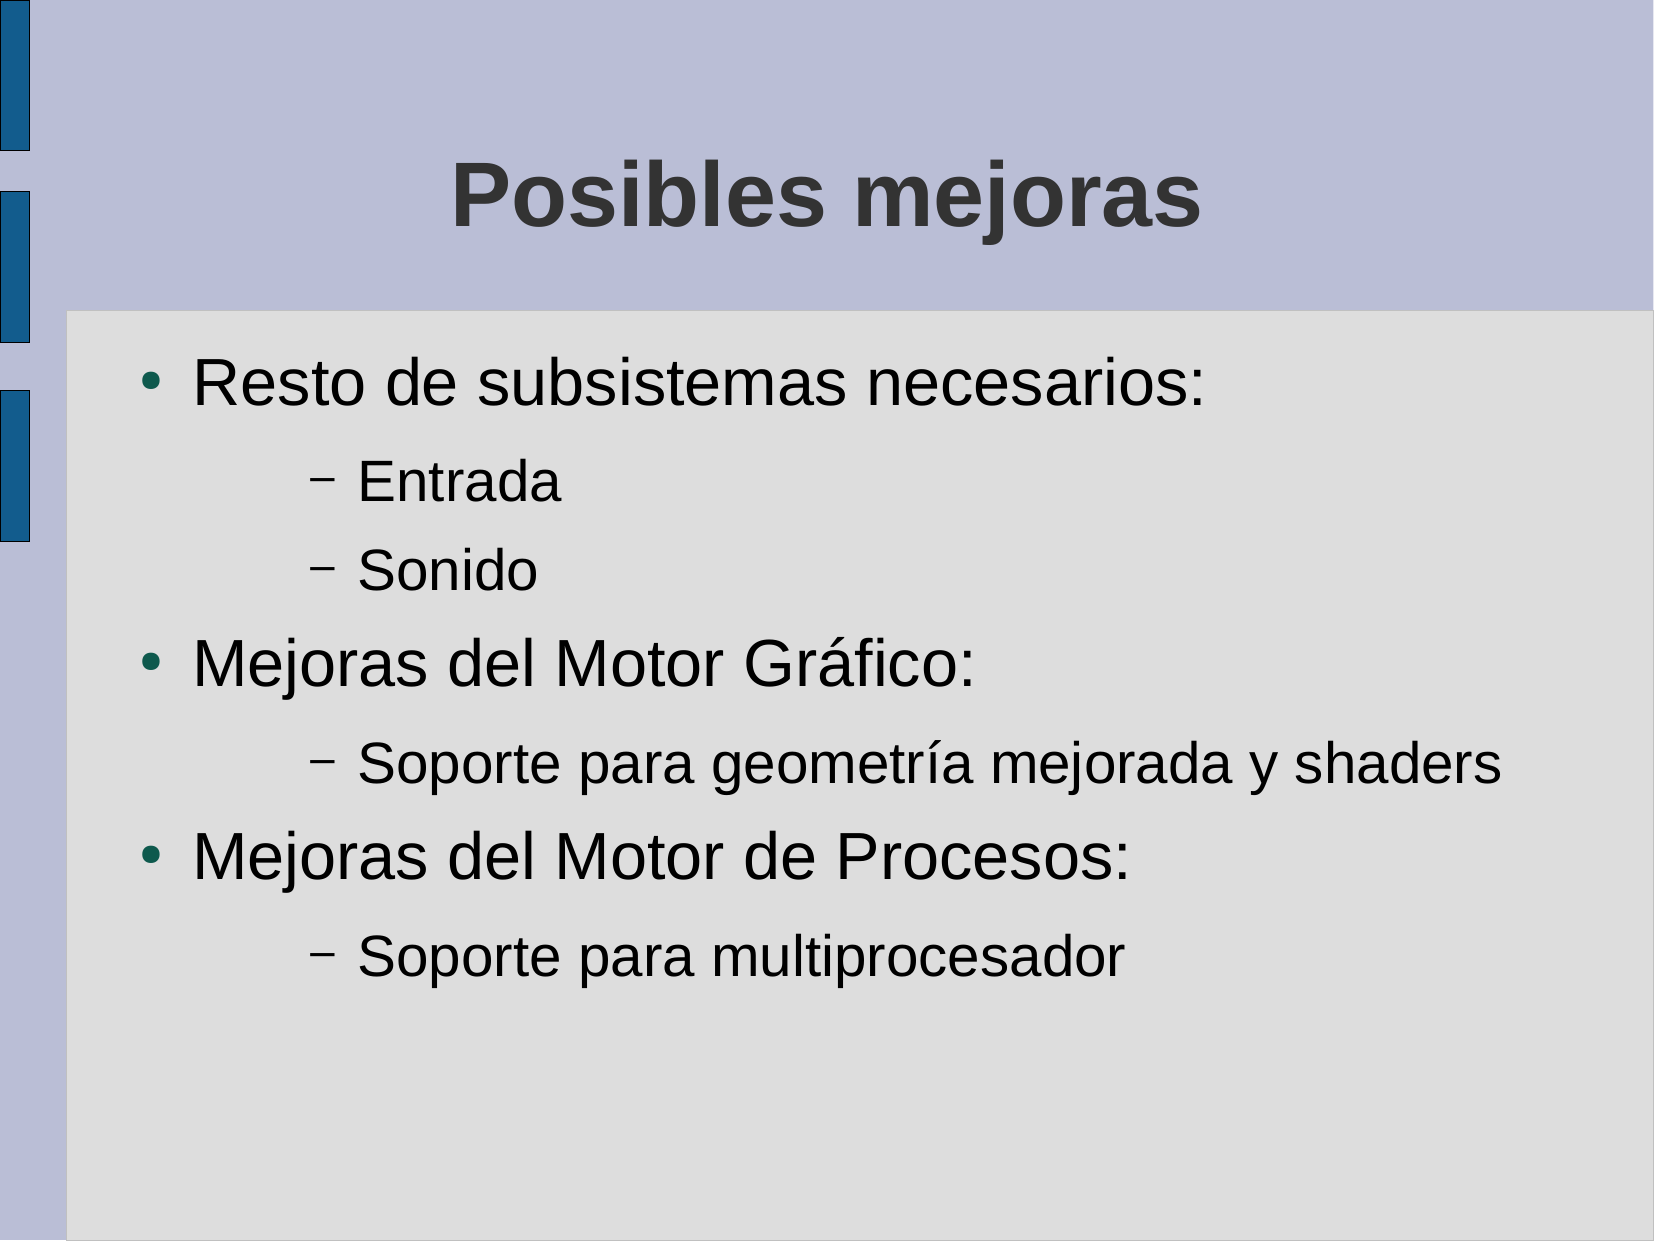

# Posibles mejoras
Resto de subsistemas necesarios:
Entrada
Sonido
Mejoras del Motor Gráfico:
Soporte para geometría mejorada y shaders
Mejoras del Motor de Procesos:
Soporte para multiprocesador